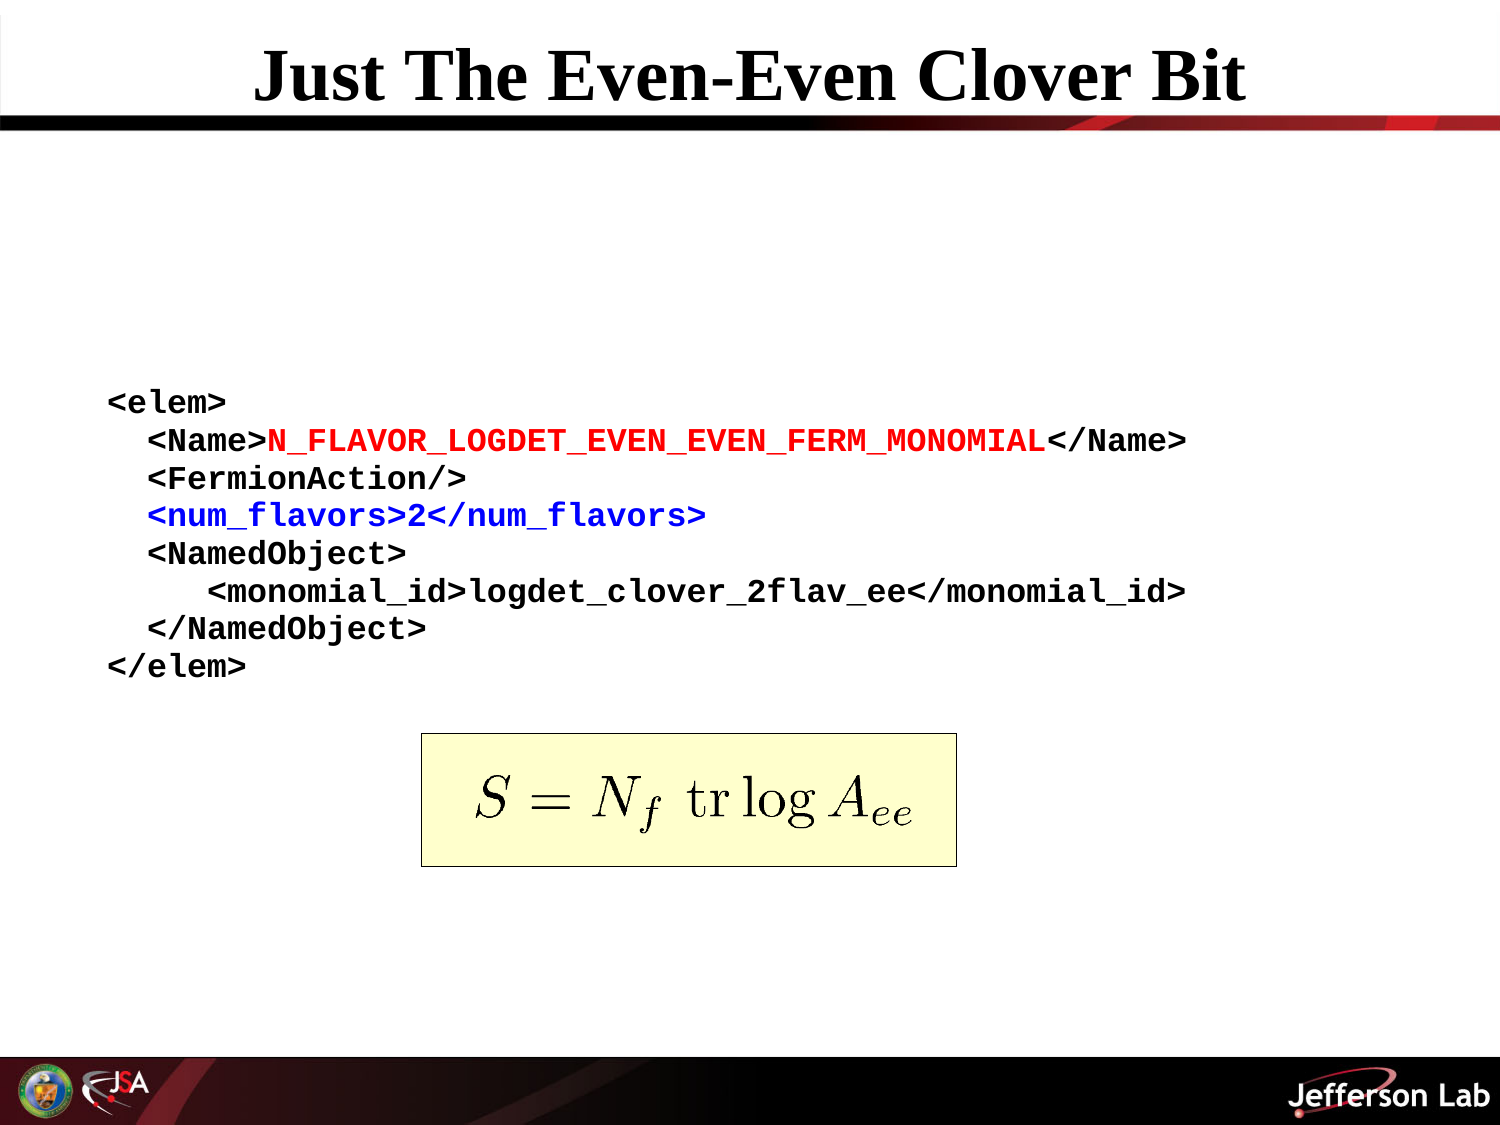

# Just The Even-Even Clover Bit
<elem>
 <Name>N_FLAVOR_LOGDET_EVEN_EVEN_FERM_MONOMIAL</Name>
 <FermionAction/>
 <num_flavors>2</num_flavors>
 <NamedObject>
 <monomial_id>logdet_clover_2flav_ee</monomial_id>
 </NamedObject>
</elem>